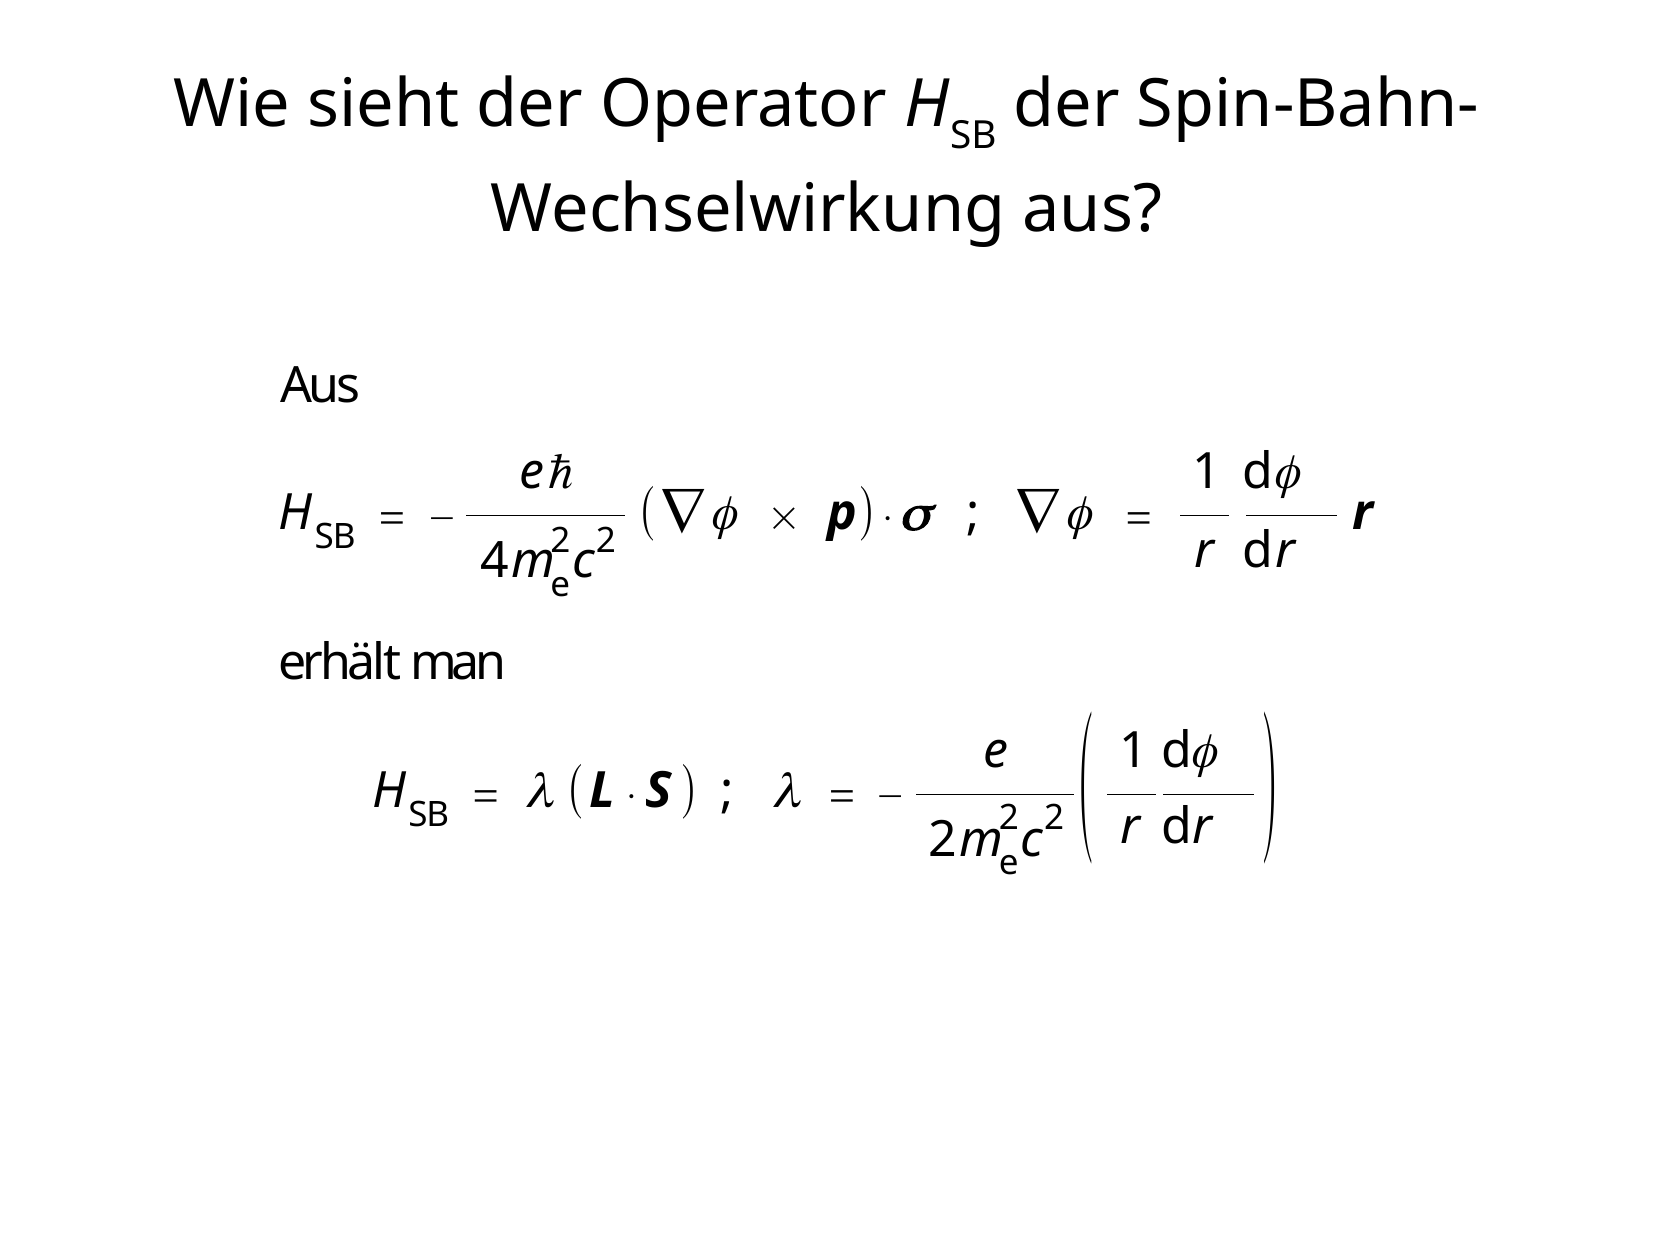

# Wie sieht der Operator HSB der Spin-Bahn-Wechselwirkung aus?